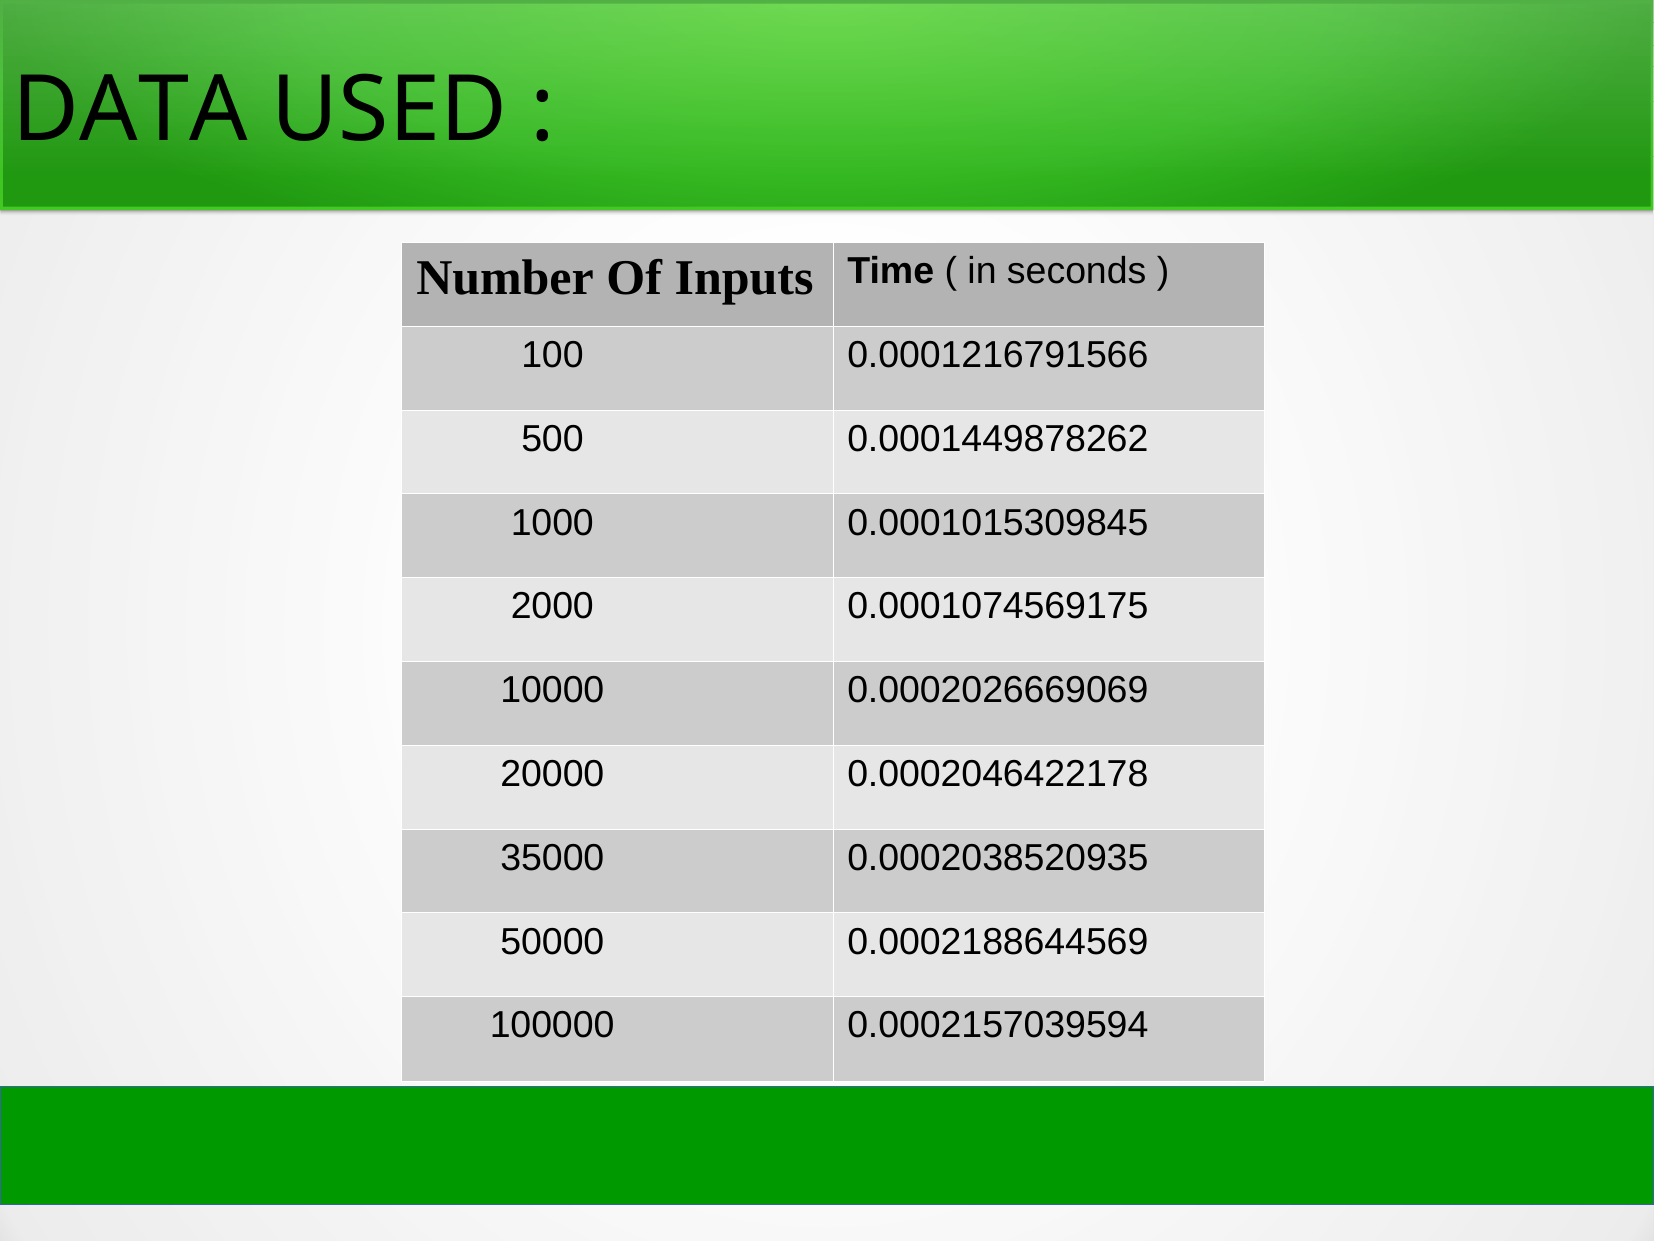

DATA USED :
| Number Of Inputs | Time ( in seconds ) |
| --- | --- |
| 100 | 0.0001216791566 |
| 500 | 0.0001449878262 |
| 1000 | 0.0001015309845 |
| 2000 | 0.0001074569175 |
| 10000 | 0.0002026669069 |
| 20000 | 0.0002046422178 |
| 35000 | 0.0002038520935 |
| 50000 | 0.0002188644569 |
| 100000 | 0.0002157039594 |
12/26/03
AVL Trees - Lecture 8
26